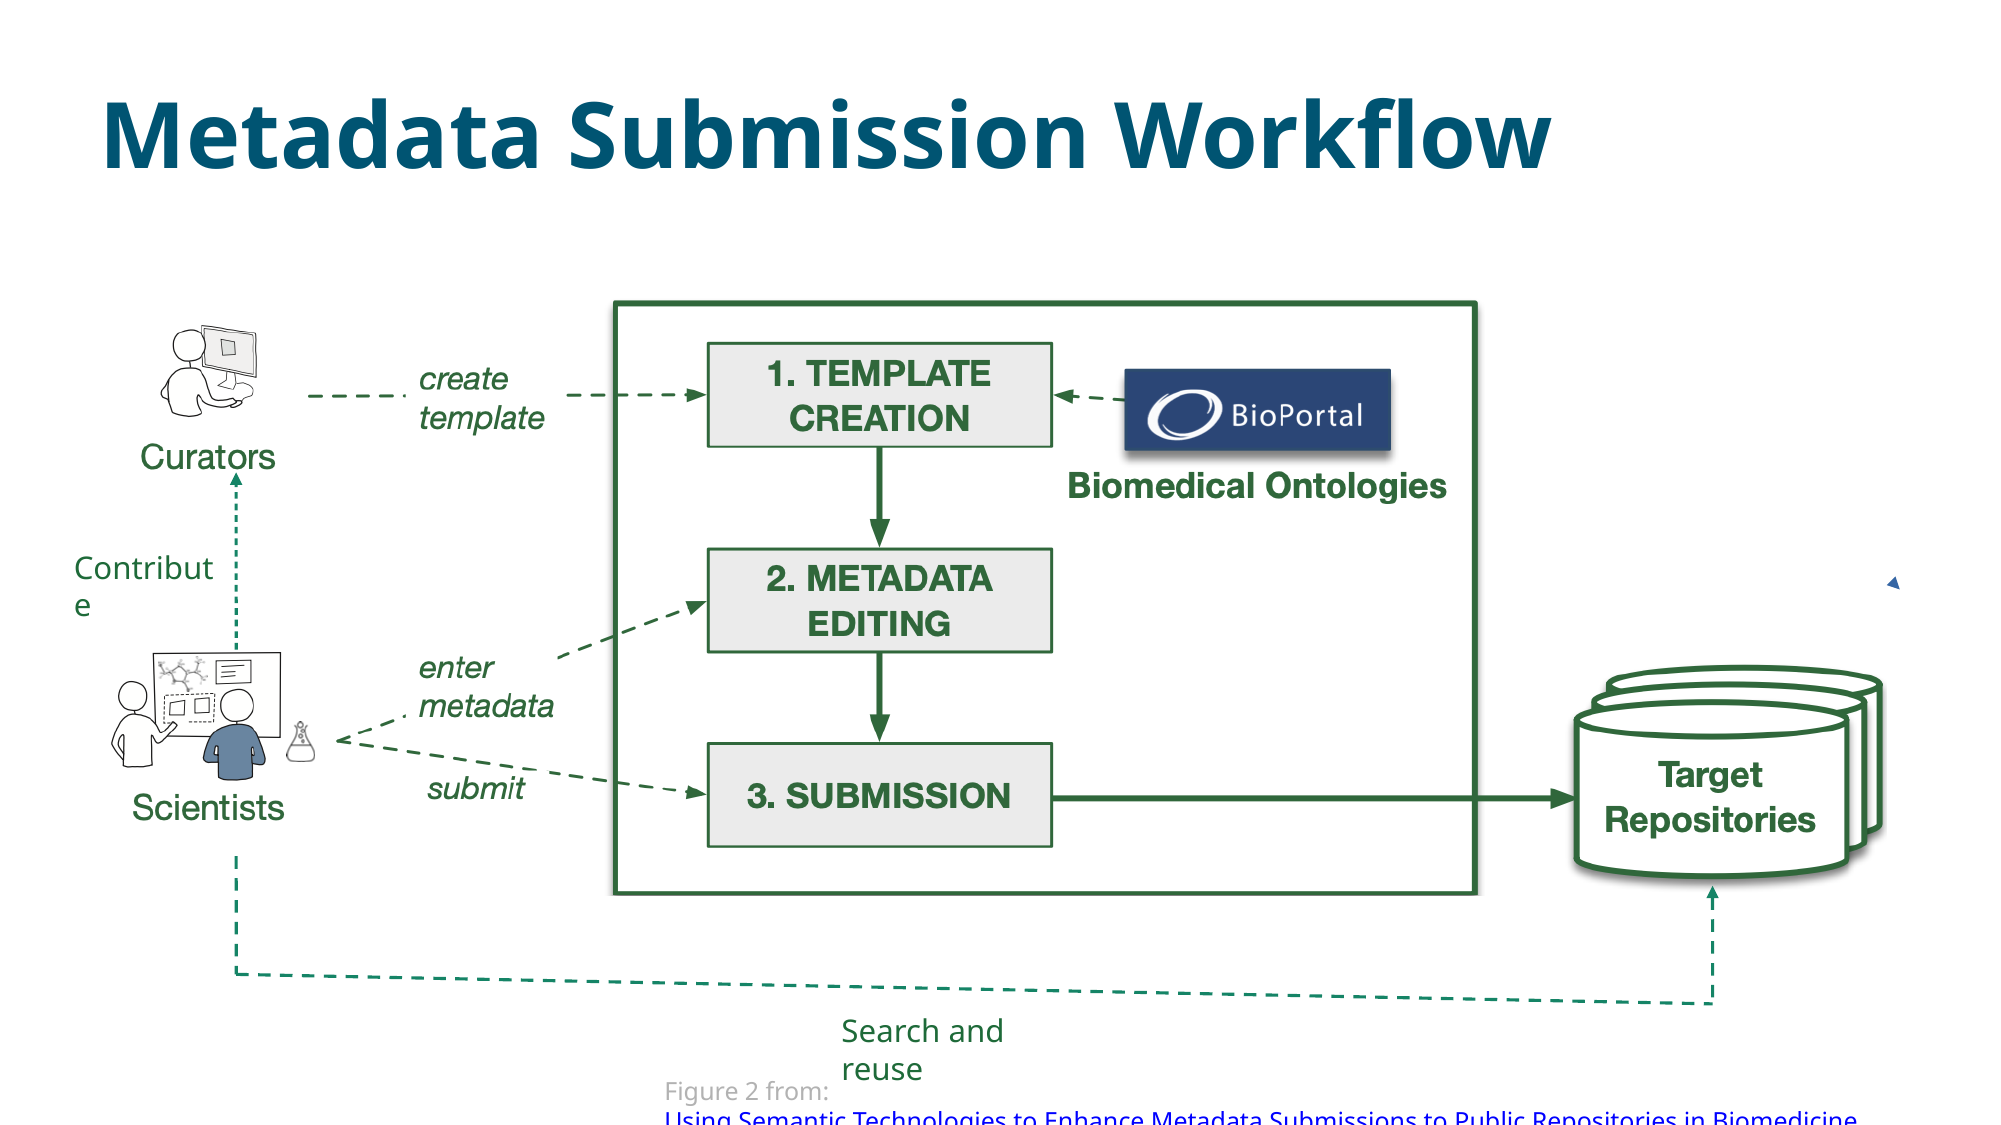

# Metadata Submission Workflow
Contribute
Search and reuse
Figure 2 from: Using Semantic Technologies to Enhance Metadata Submissions to Public Repositories in Biomedicine